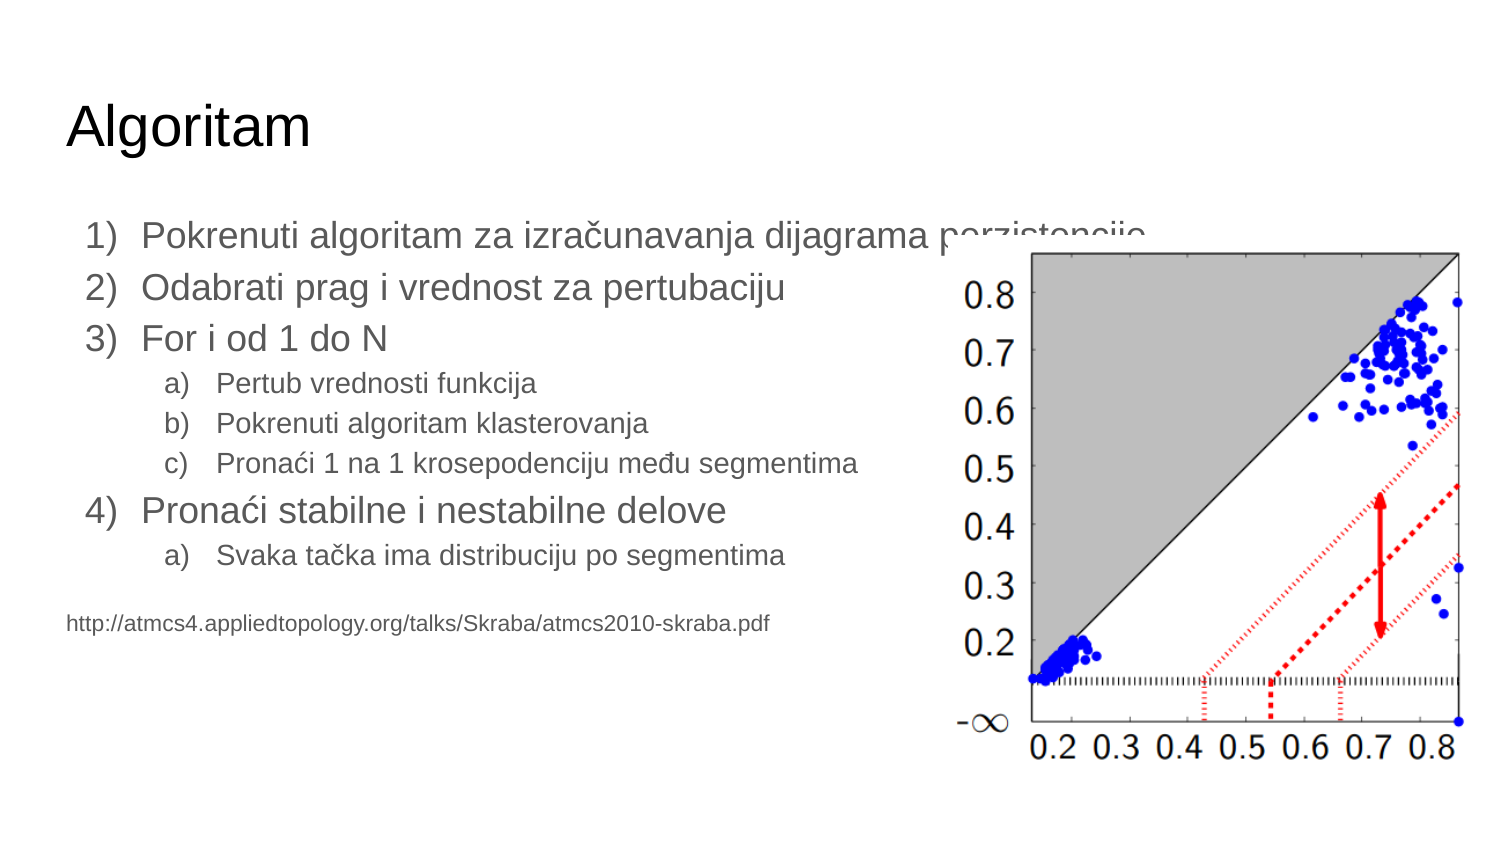

# Algoritam
Pokrenuti algoritam za izračunavanja dijagrama perzistencije
Odabrati prag i vrednost za pertubaciju
For i od 1 do N
Pertub vrednosti funkcija
Pokrenuti algoritam klasterovanja
Pronaći 1 na 1 krosepodenciju među segmentima
Pronaći stabilne i nestabilne delove
Svaka tačka ima distribuciju po segmentima
http://atmcs4.appliedtopology.org/talks/Skraba/atmcs2010-skraba.pdf